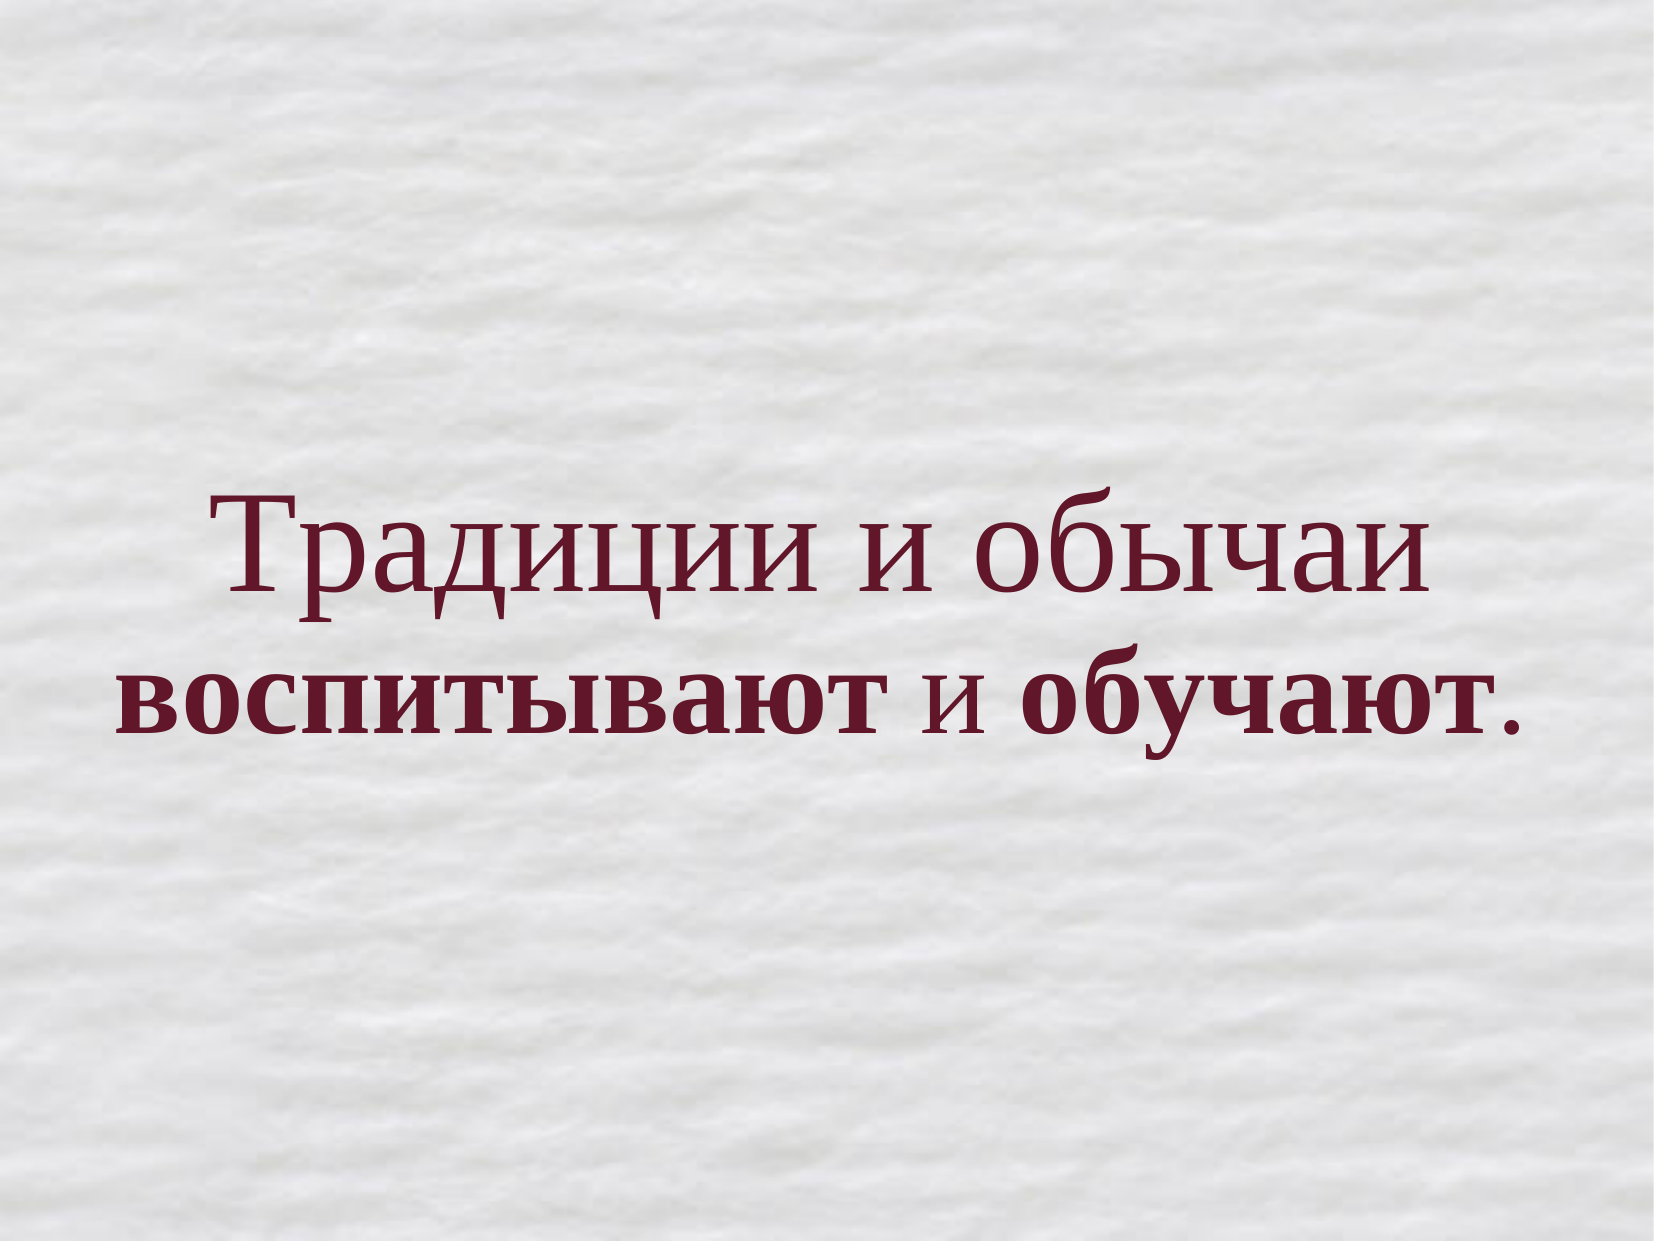

# Традиции и обычаи воспитывают и обучают.